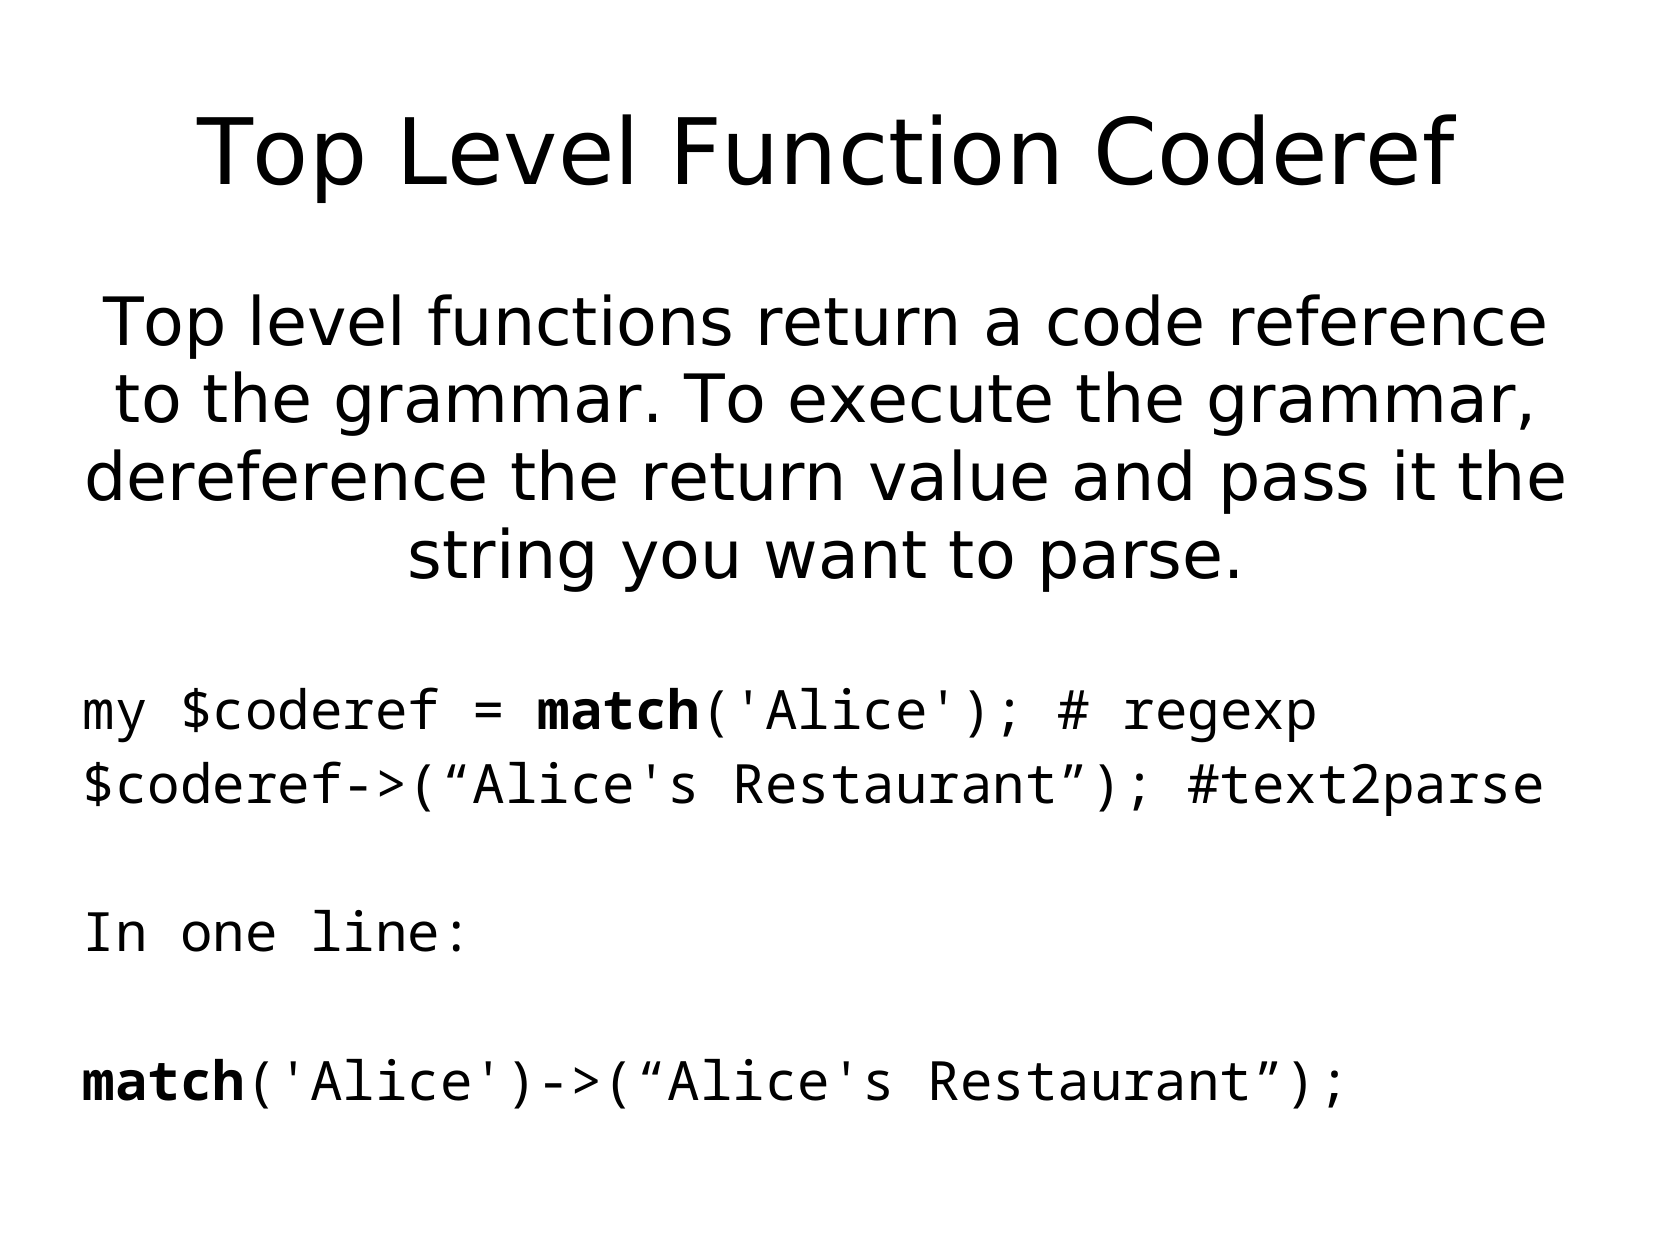

# Top Level Function Coderef
Top level functions return a code reference to the grammar. To execute the grammar, dereference the return value and pass it the string you want to parse.
my $coderef = match('Alice'); # regexp
$coderef->(“Alice's Restaurant”); #text2parse
In one line:
match('Alice')->(“Alice's Restaurant”);